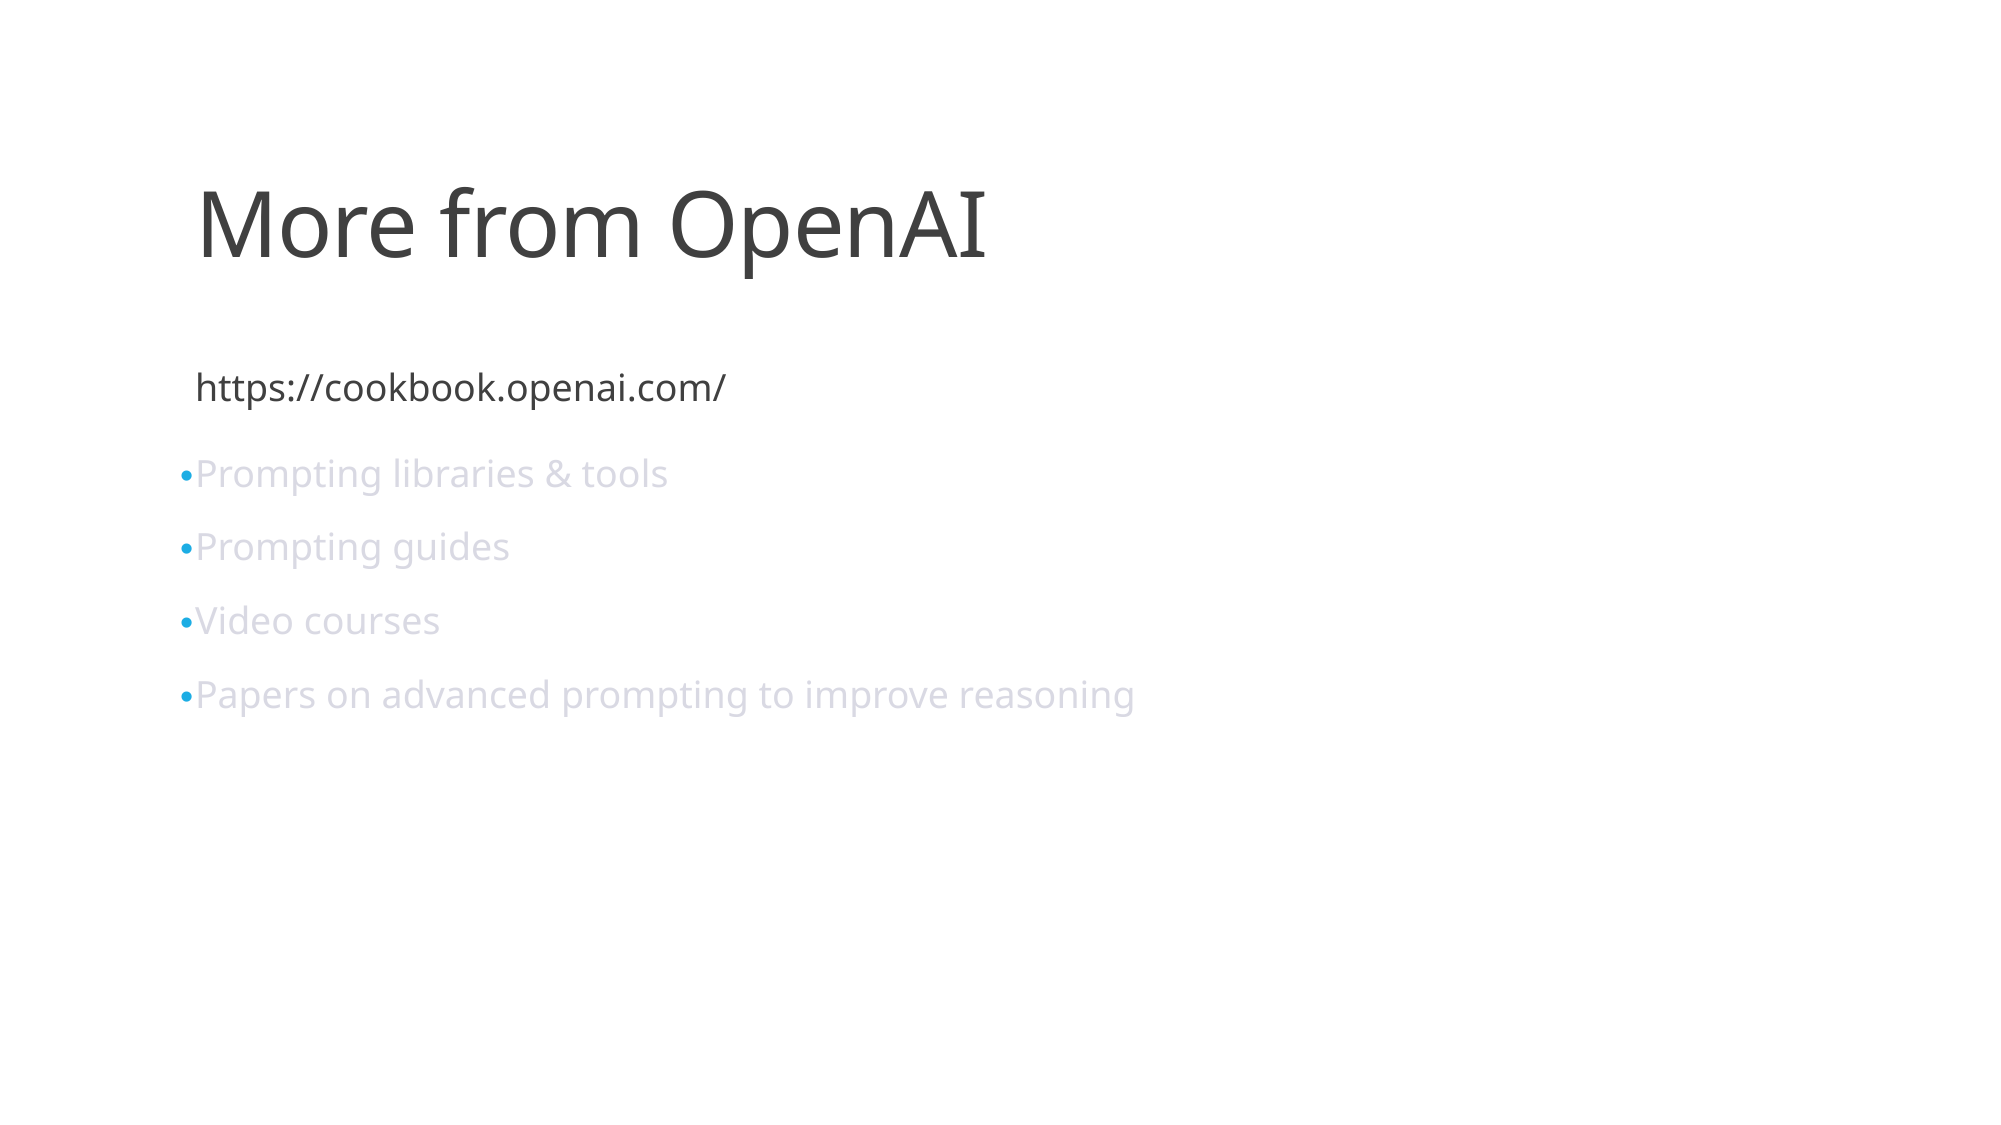

# More from OpenAI
https://cookbook.openai.com/
Prompting libraries & tools
Prompting guides
Video courses
Papers on advanced prompting to improve reasoning